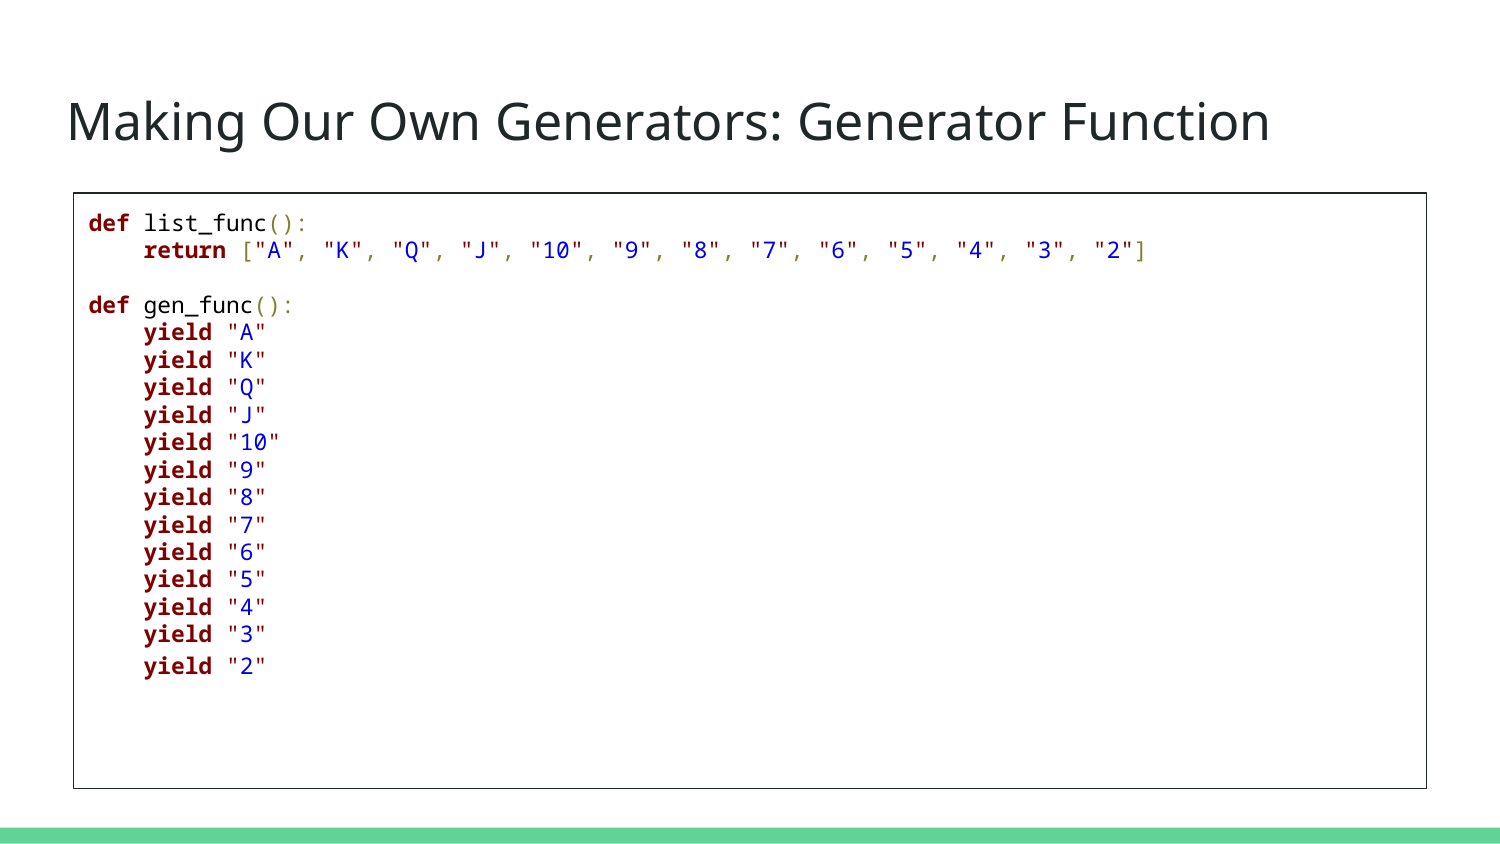

# Making Our Own Generators: Generator Function
def list_func():
 return ["A", "K", "Q", "J", "10", "9", "8", "7", "6", "5", "4", "3", "2"]
def gen_func():
 yield "A"
 yield "K"
 yield "Q"
 yield "J"
 yield "10"
 yield "9"
 yield "8"
 yield "7"
 yield "6"
 yield "5"
 yield "4"
 yield "3"
 yield "2"